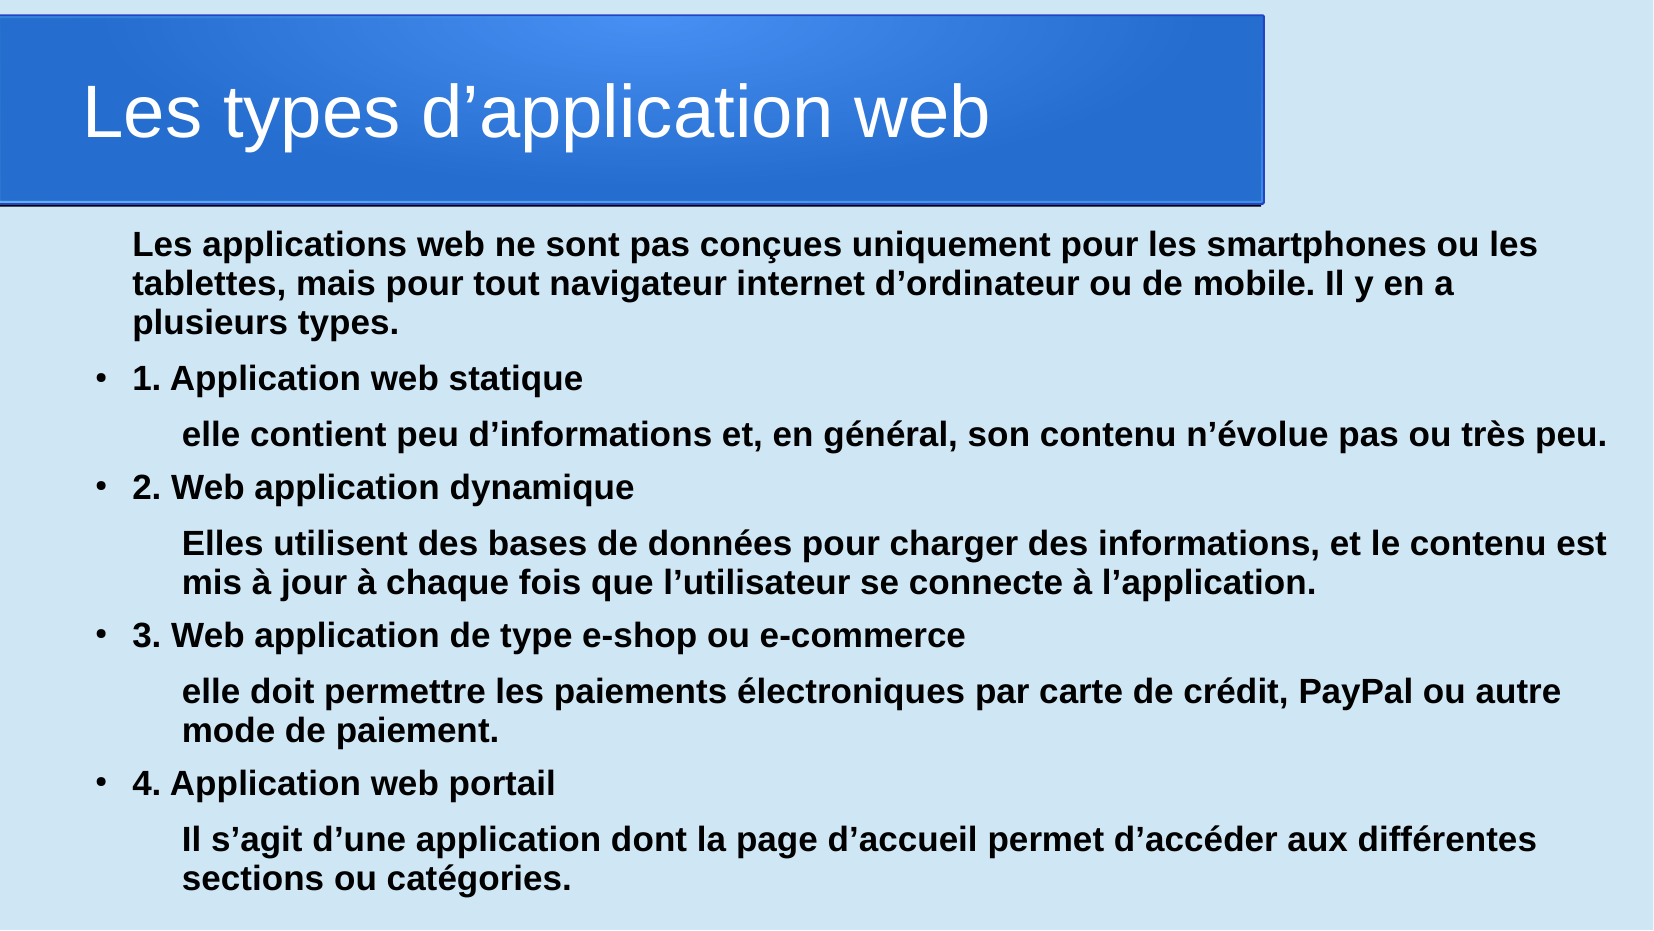

# Les types d’application web
Les applications web ne sont pas conçues uniquement pour les smartphones ou les tablettes, mais pour tout navigateur internet d’ordinateur ou de mobile. Il y en a plusieurs types.
1. Application web statique
elle contient peu d’informations et, en général, son contenu n’évolue pas ou très peu.
2. Web application dynamique
Elles utilisent des bases de données pour charger des informations, et le contenu est mis à jour à chaque fois que l’utilisateur se connecte à l’application.
3. Web application de type e-shop ou e-commerce
elle doit permettre les paiements électroniques par carte de crédit, PayPal ou autre mode de paiement.
4. Application web portail
Il s’agit d’une application dont la page d’accueil permet d’accéder aux différentes sections ou catégories.